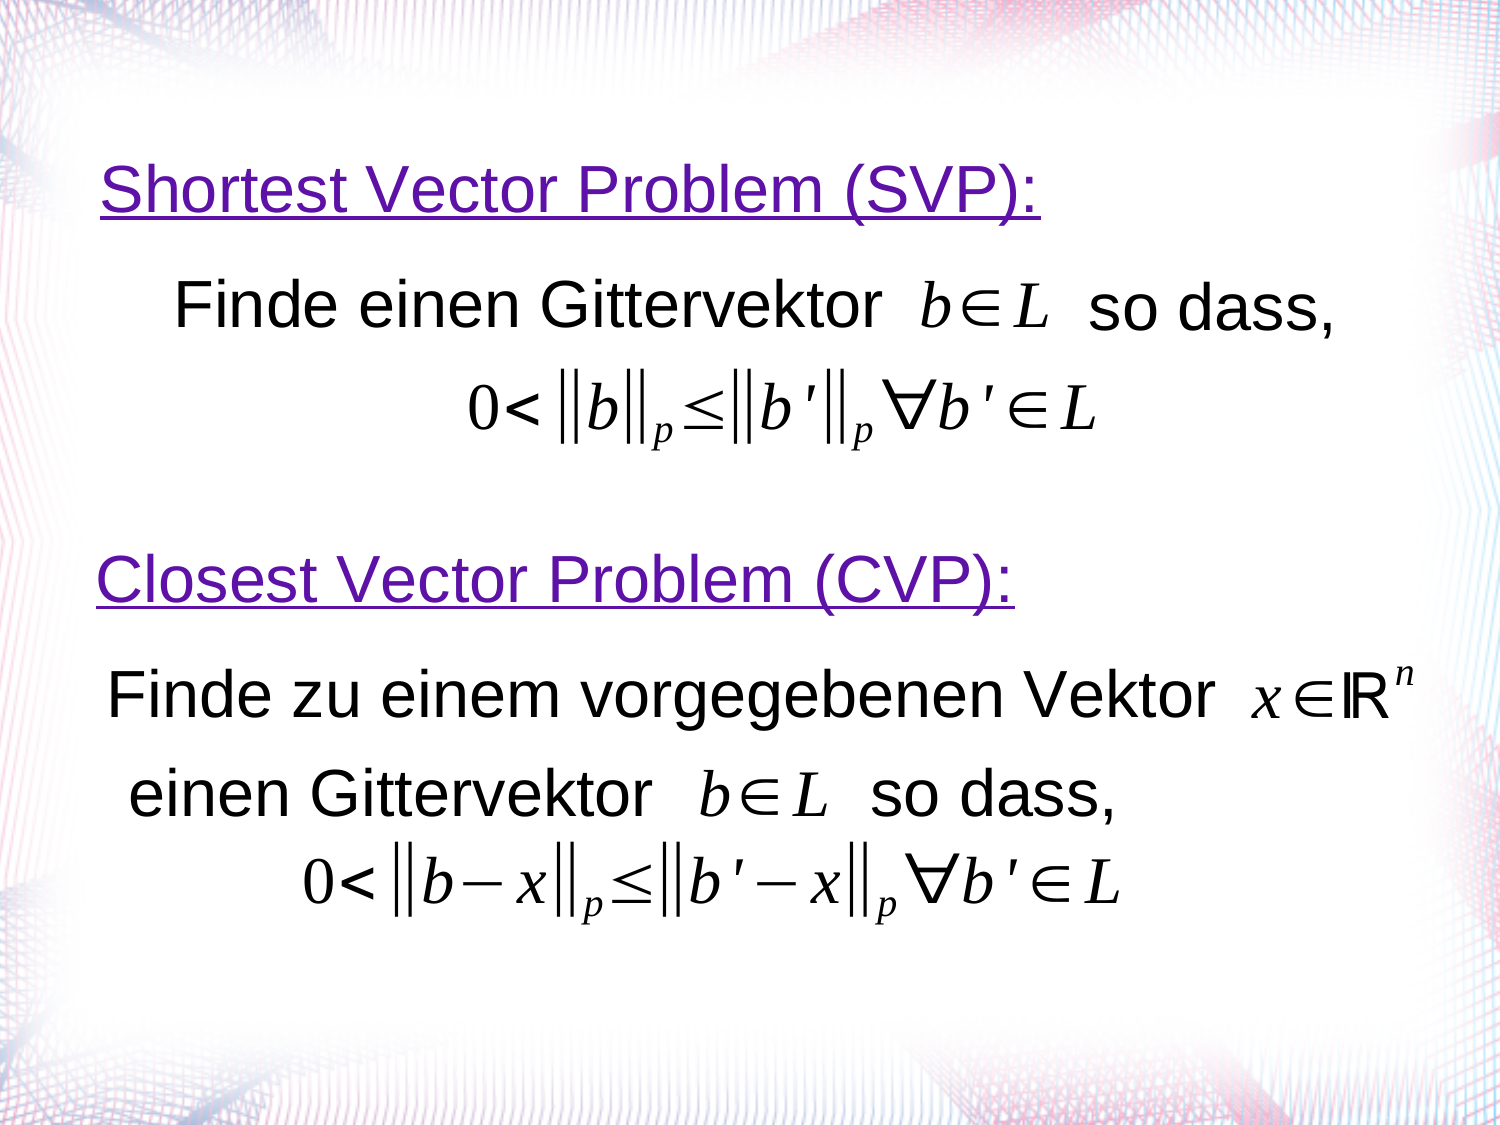

Shortest Vector Problem (SVP):
Finde einen Gittervektor
so dass,
Closest Vector Problem (CVP):
Finde zu einem vorgegebenen Vektor
einen Gittervektor
so dass,